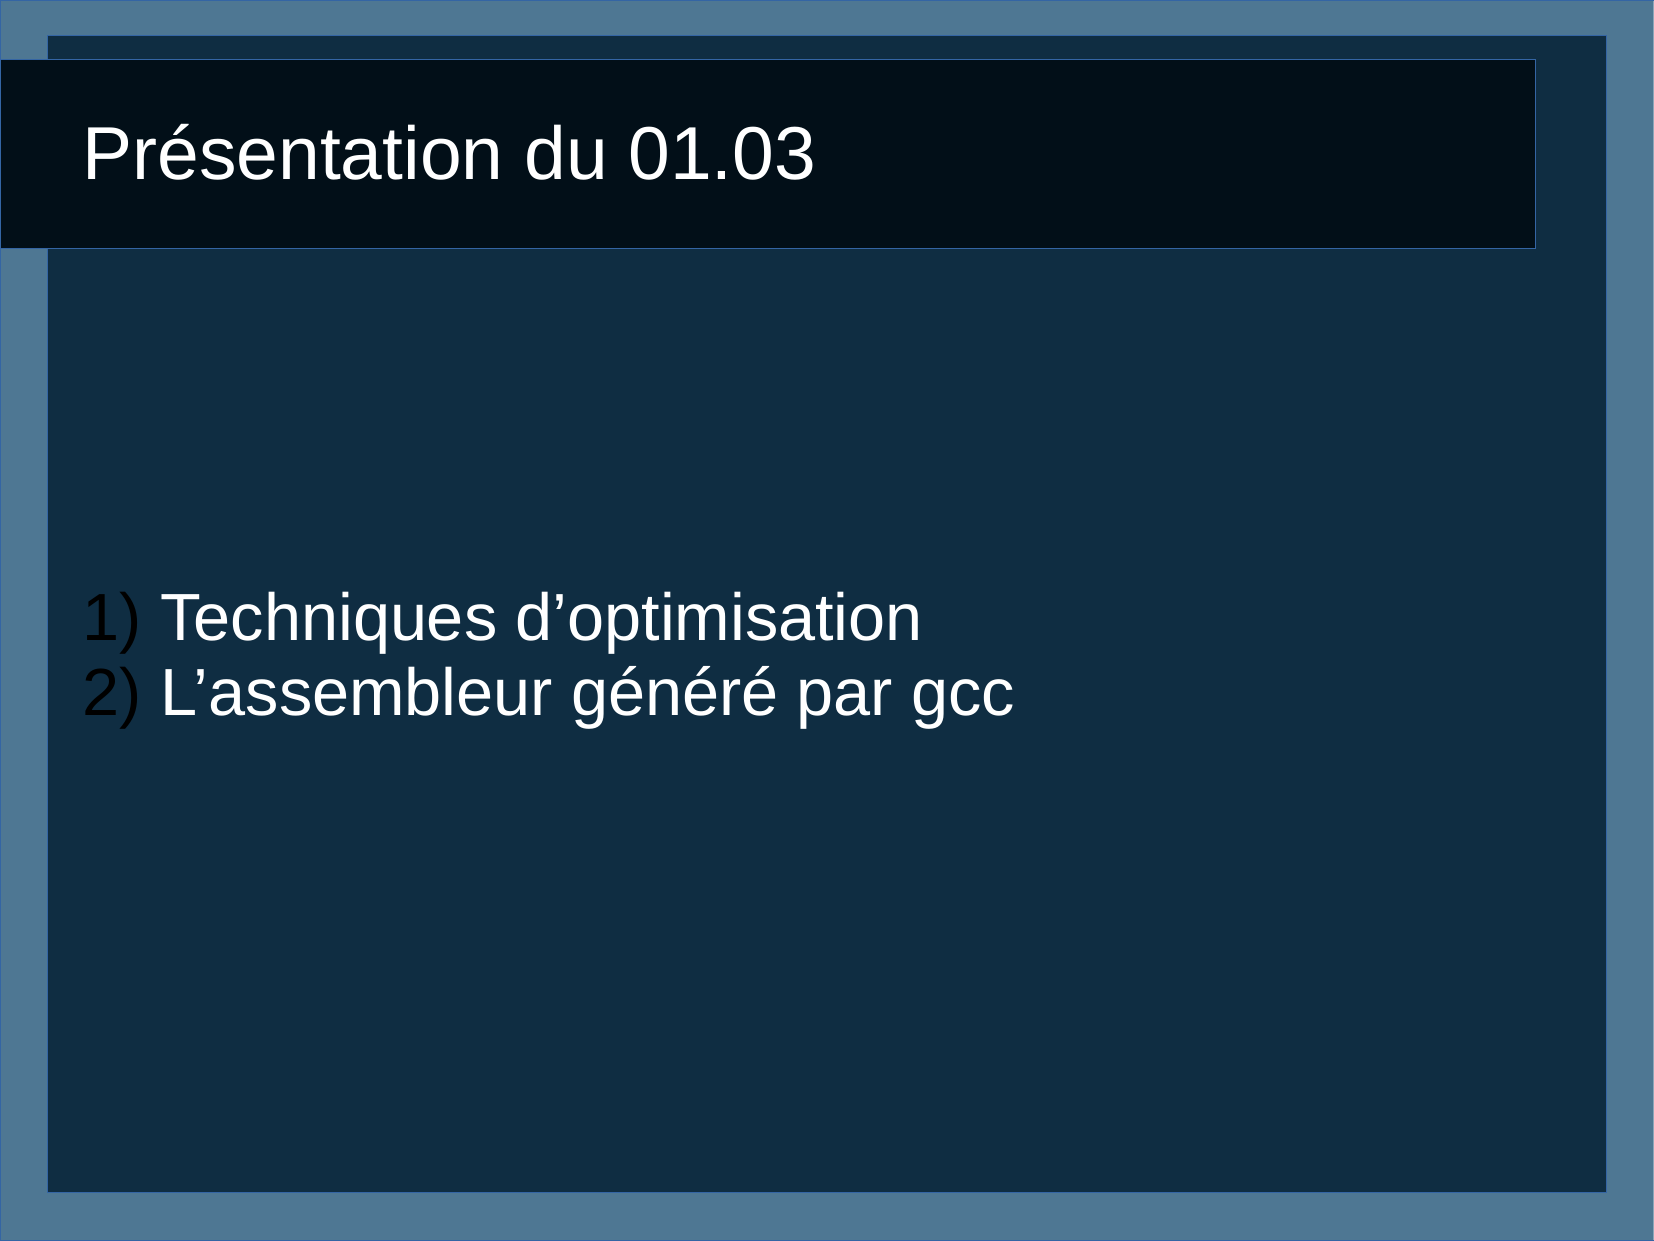

# Présentation du 01.03
 Techniques d’optimisation
 L’assembleur généré par gcc